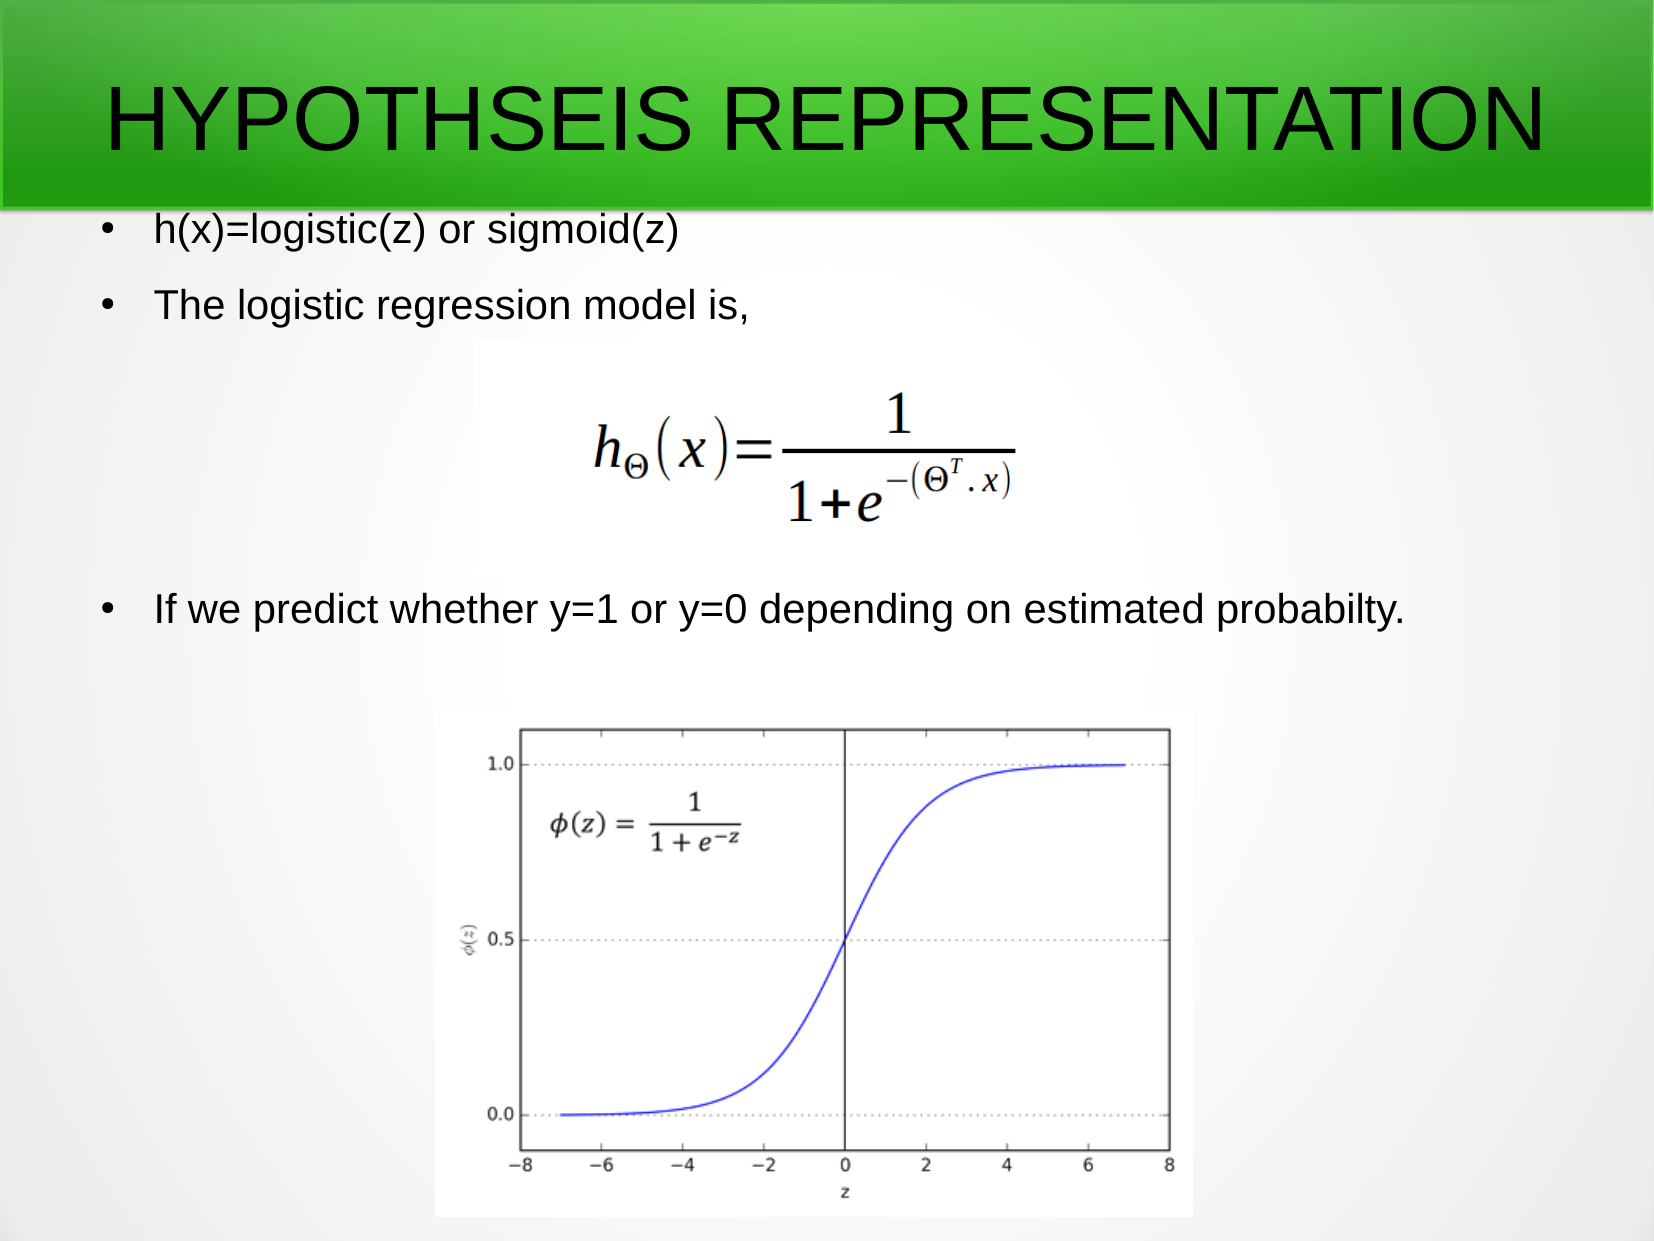

# HYPOTHSEIS REPRESENTATION
h(x)=logistic(z) or sigmoid(z)
The logistic regression model is,
If we predict whether y=1 or y=0 depending on estimated probabilty.